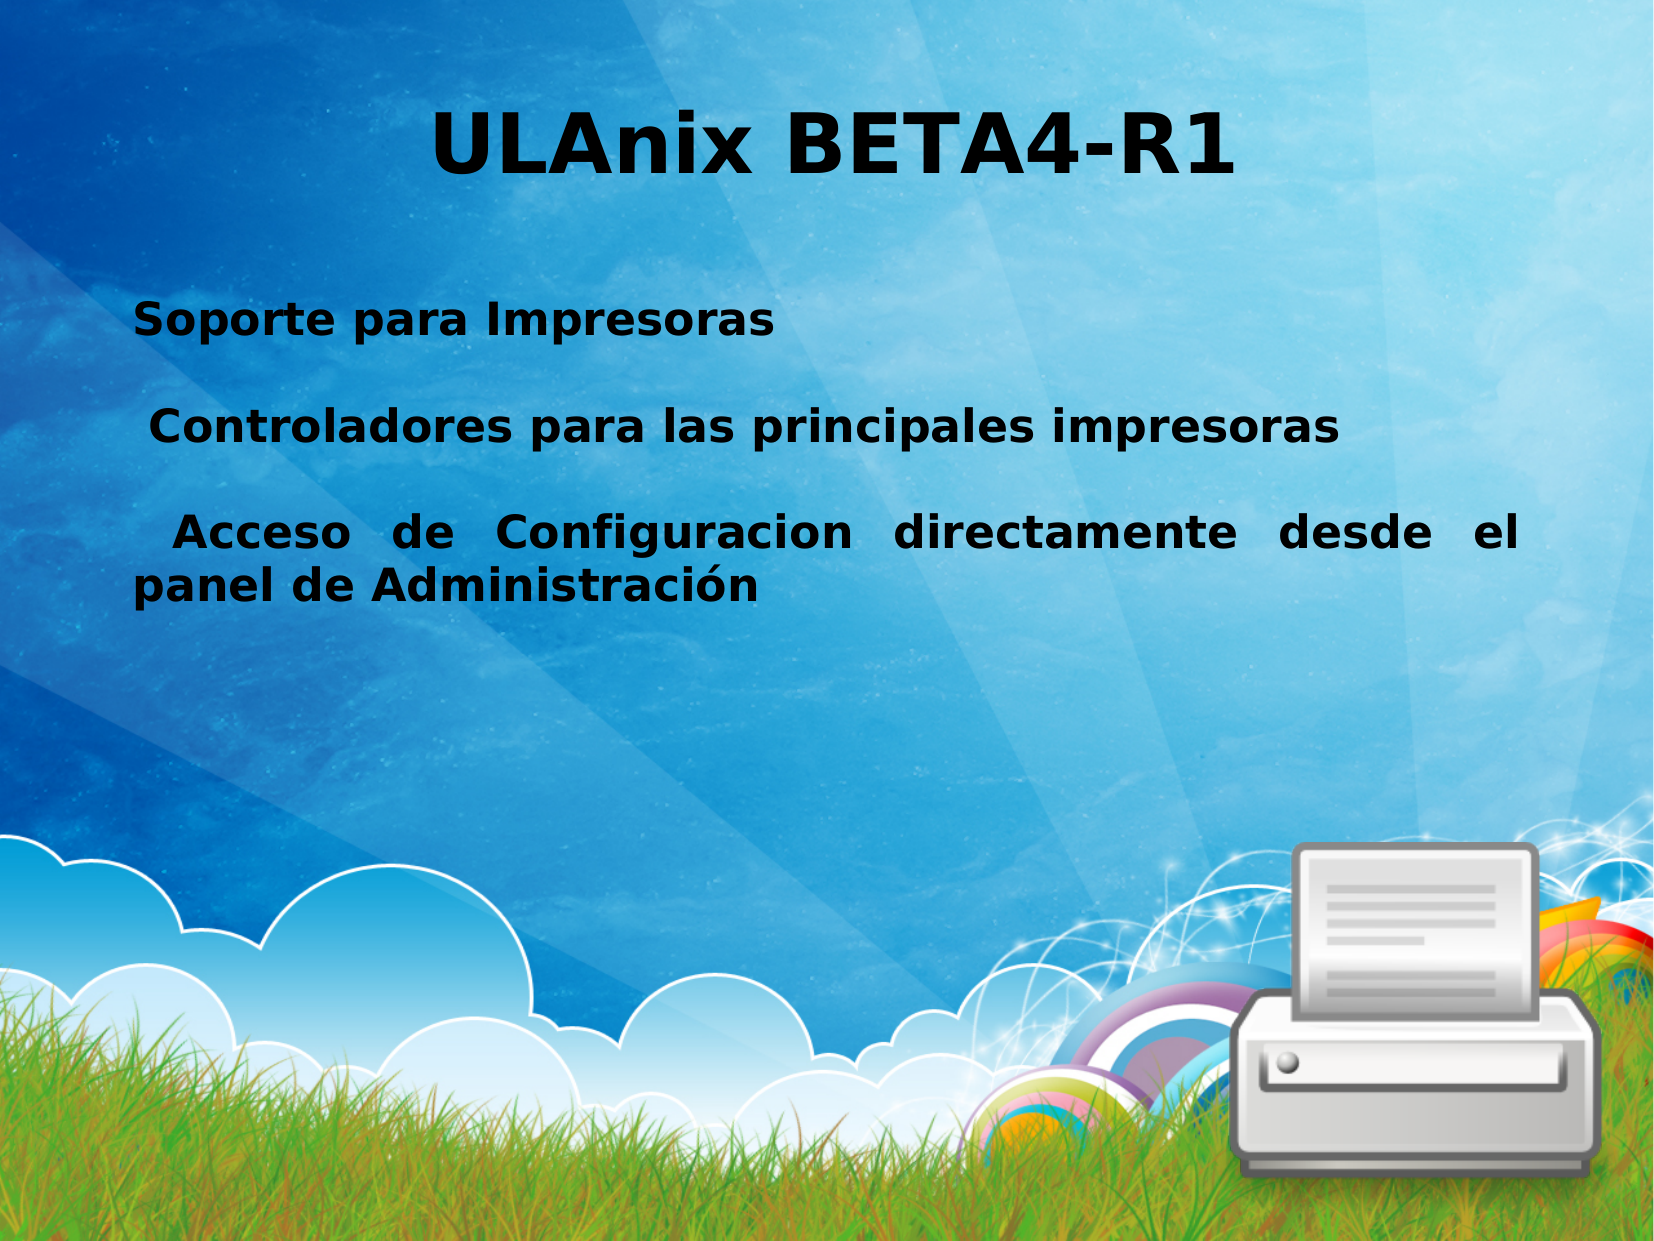

ULAnix BETA4-R1
Soporte para Impresoras
 Controladores para las principales impresoras
 Acceso de Configuracion directamente desde el panel de Administración